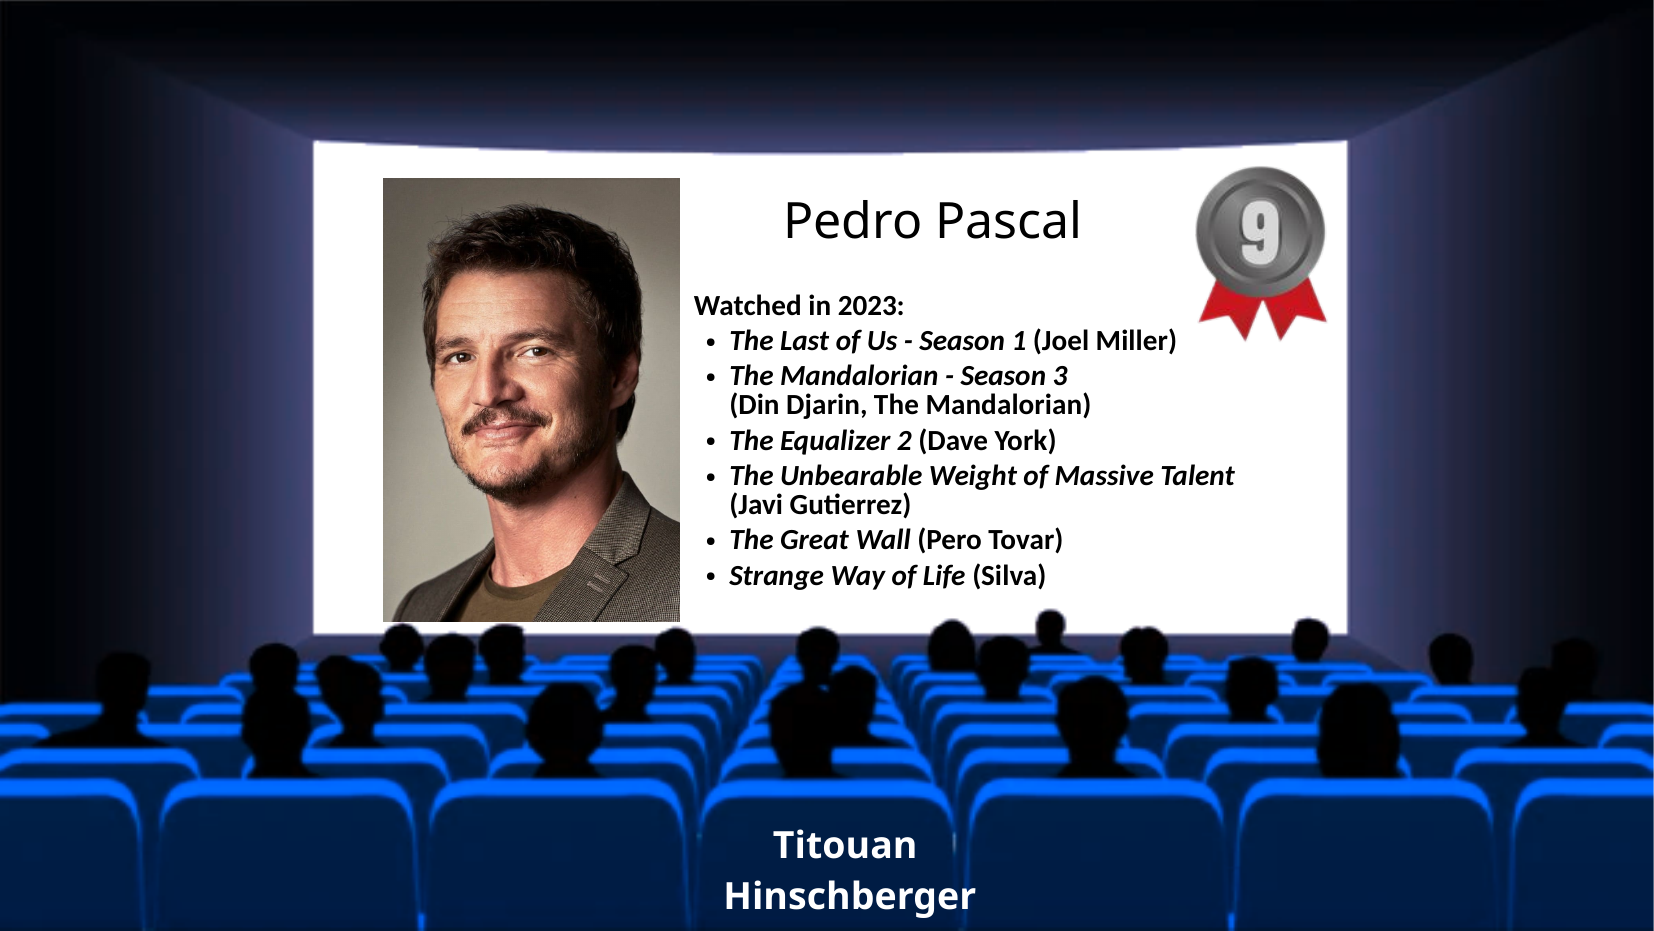

Pedro Pascal
Watched in 2023:
The Last of Us - Season 1 (Joel Miller)
The Mandalorian - Season 3
(Din Djarin, The Mandalorian)
The Equalizer 2 (Dave York)
The Unbearable Weight of Massive Talent
(Javi Gutierrez)
The Great Wall (Pero Tovar)
Strange Way of Life (Silva)